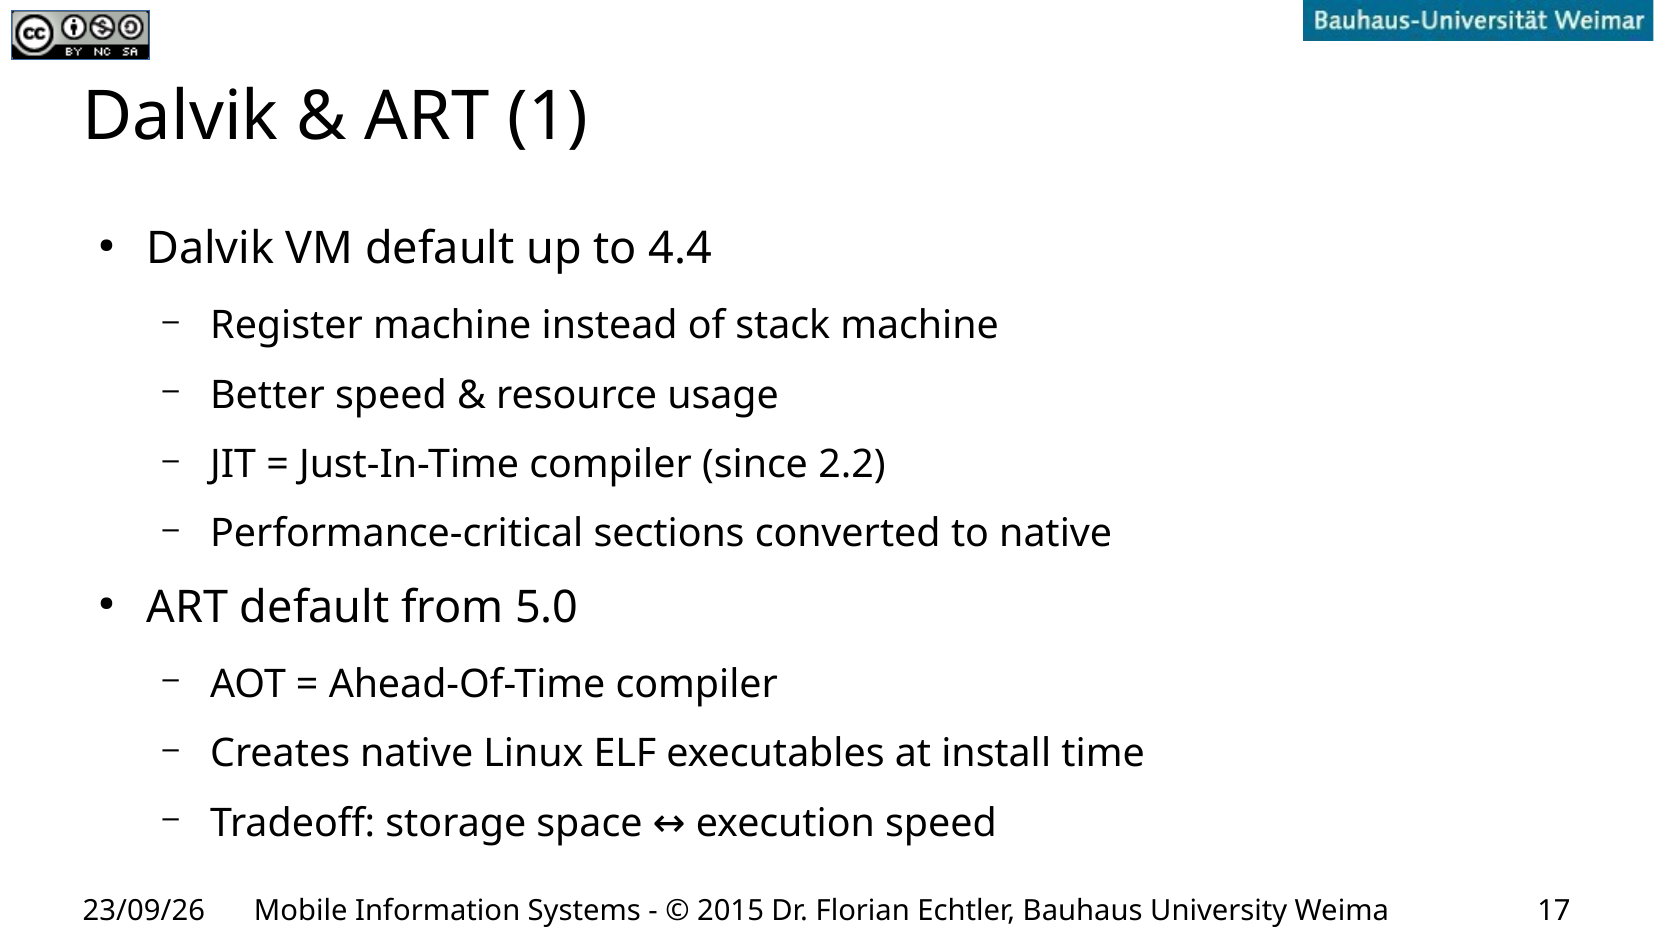

# Dalvik & ART (1)
Dalvik VM default up to 4.4
Register machine instead of stack machine
Better speed & resource usage
JIT = Just-In-Time compiler (since 2.2)
Performance-critical sections converted to native
ART default from 5.0
AOT = Ahead-Of-Time compiler
Creates native Linux ELF executables at install time
Tradeoff: storage space ↔ execution speed
Mobile Information Systems - © 2015 Dr. Florian Echtler, Bauhaus University Weimar
17